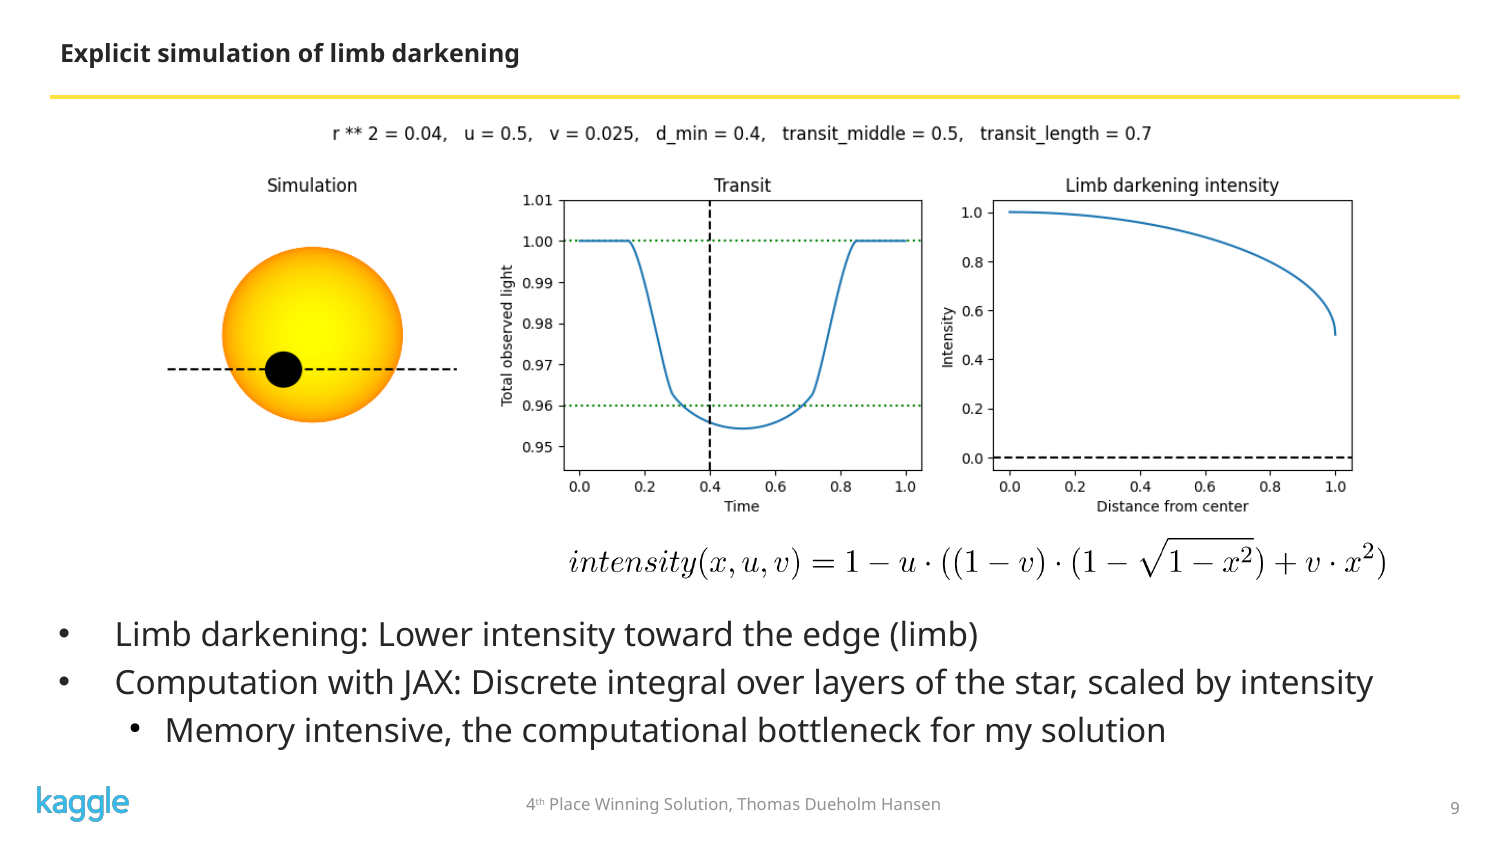

Explicit simulation of limb darkening
Limb darkening: Lower intensity toward the edge (limb)
Computation with JAX: Discrete integral over layers of the star, scaled by intensity
Memory intensive, the computational bottleneck for my solution